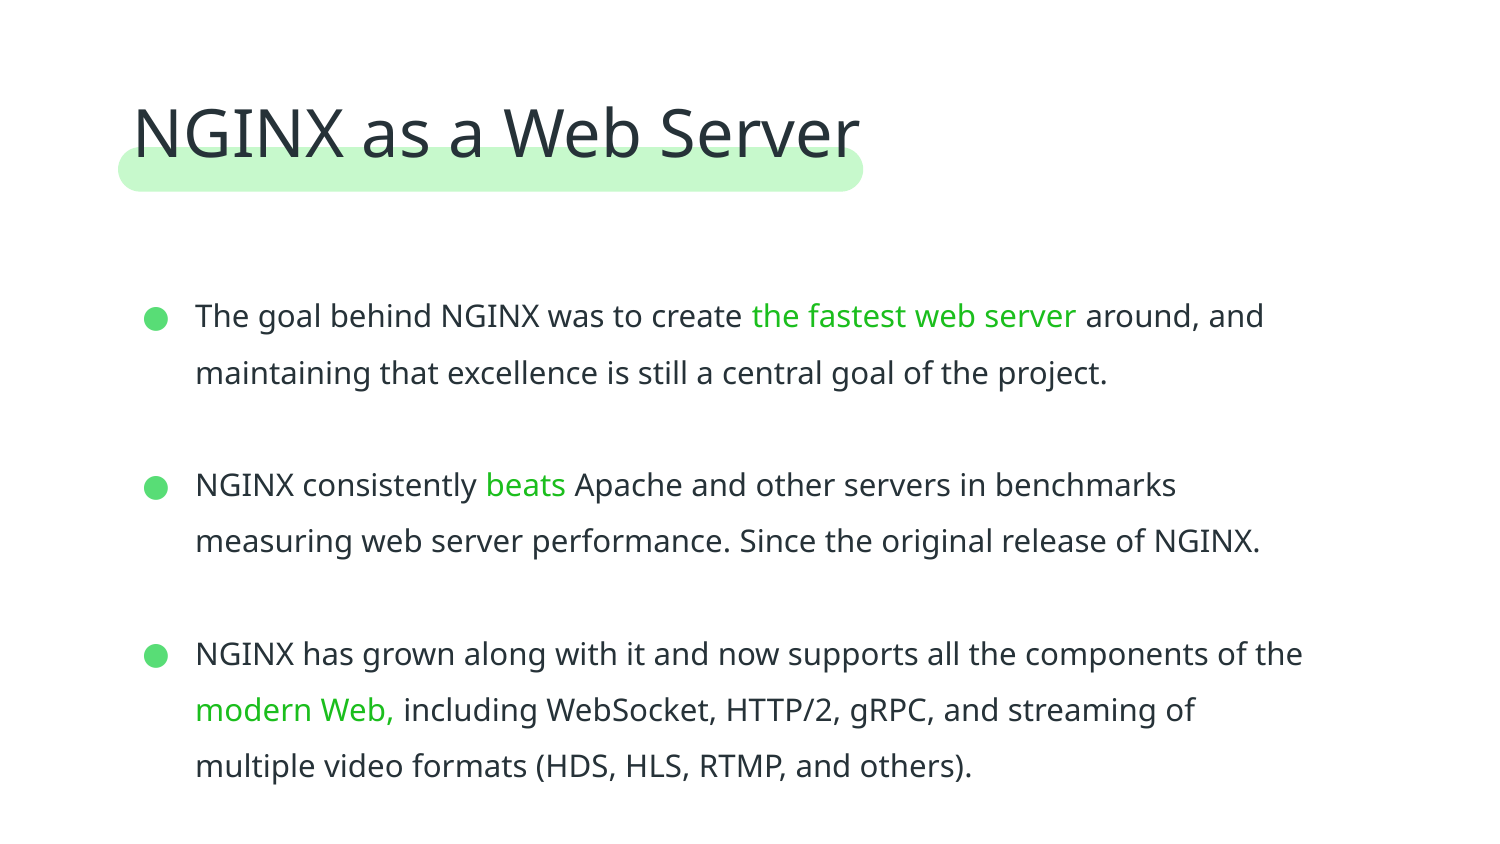

NGINX as a Web Server
The goal behind NGINX was to create the fastest web server around, and maintaining that excellence is still a central goal of the project.
NGINX consistently beats Apache and other servers in benchmarks measuring web server performance. Since the original release of NGINX.
NGINX has grown along with it and now supports all the components of the modern Web, including WebSocket, HTTP/2, gRPC, and streaming of multiple video formats (HDS, HLS, RTMP, and others).